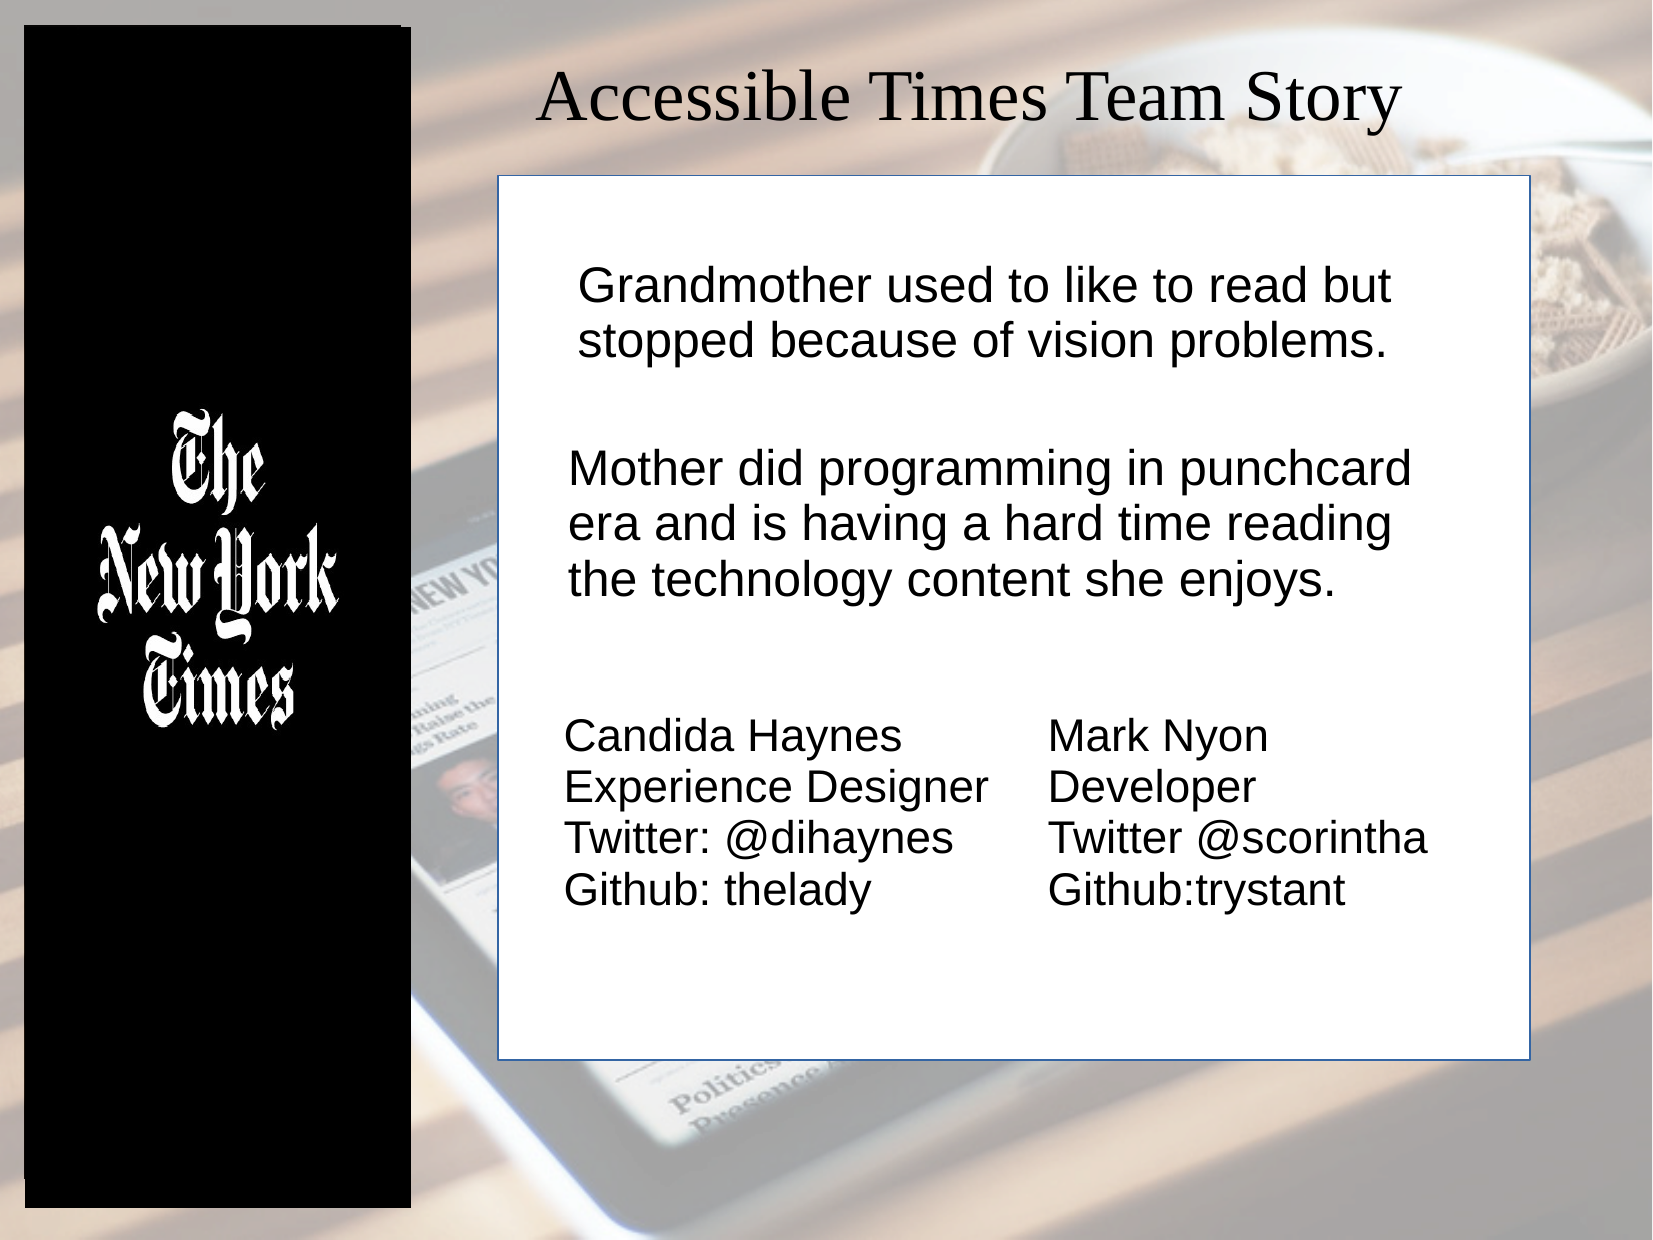

Accessible Times Team Story
Grandmother used to like to read but stopped because of vision problems.
Mother did programming in punchcard era and is having a hard time reading the technology content she enjoys.
Candida Haynes
Experience Designer
Twitter: @dihaynes
Github: thelady
Mark Nyon
Developer
Twitter @scorintha
Github:trystant